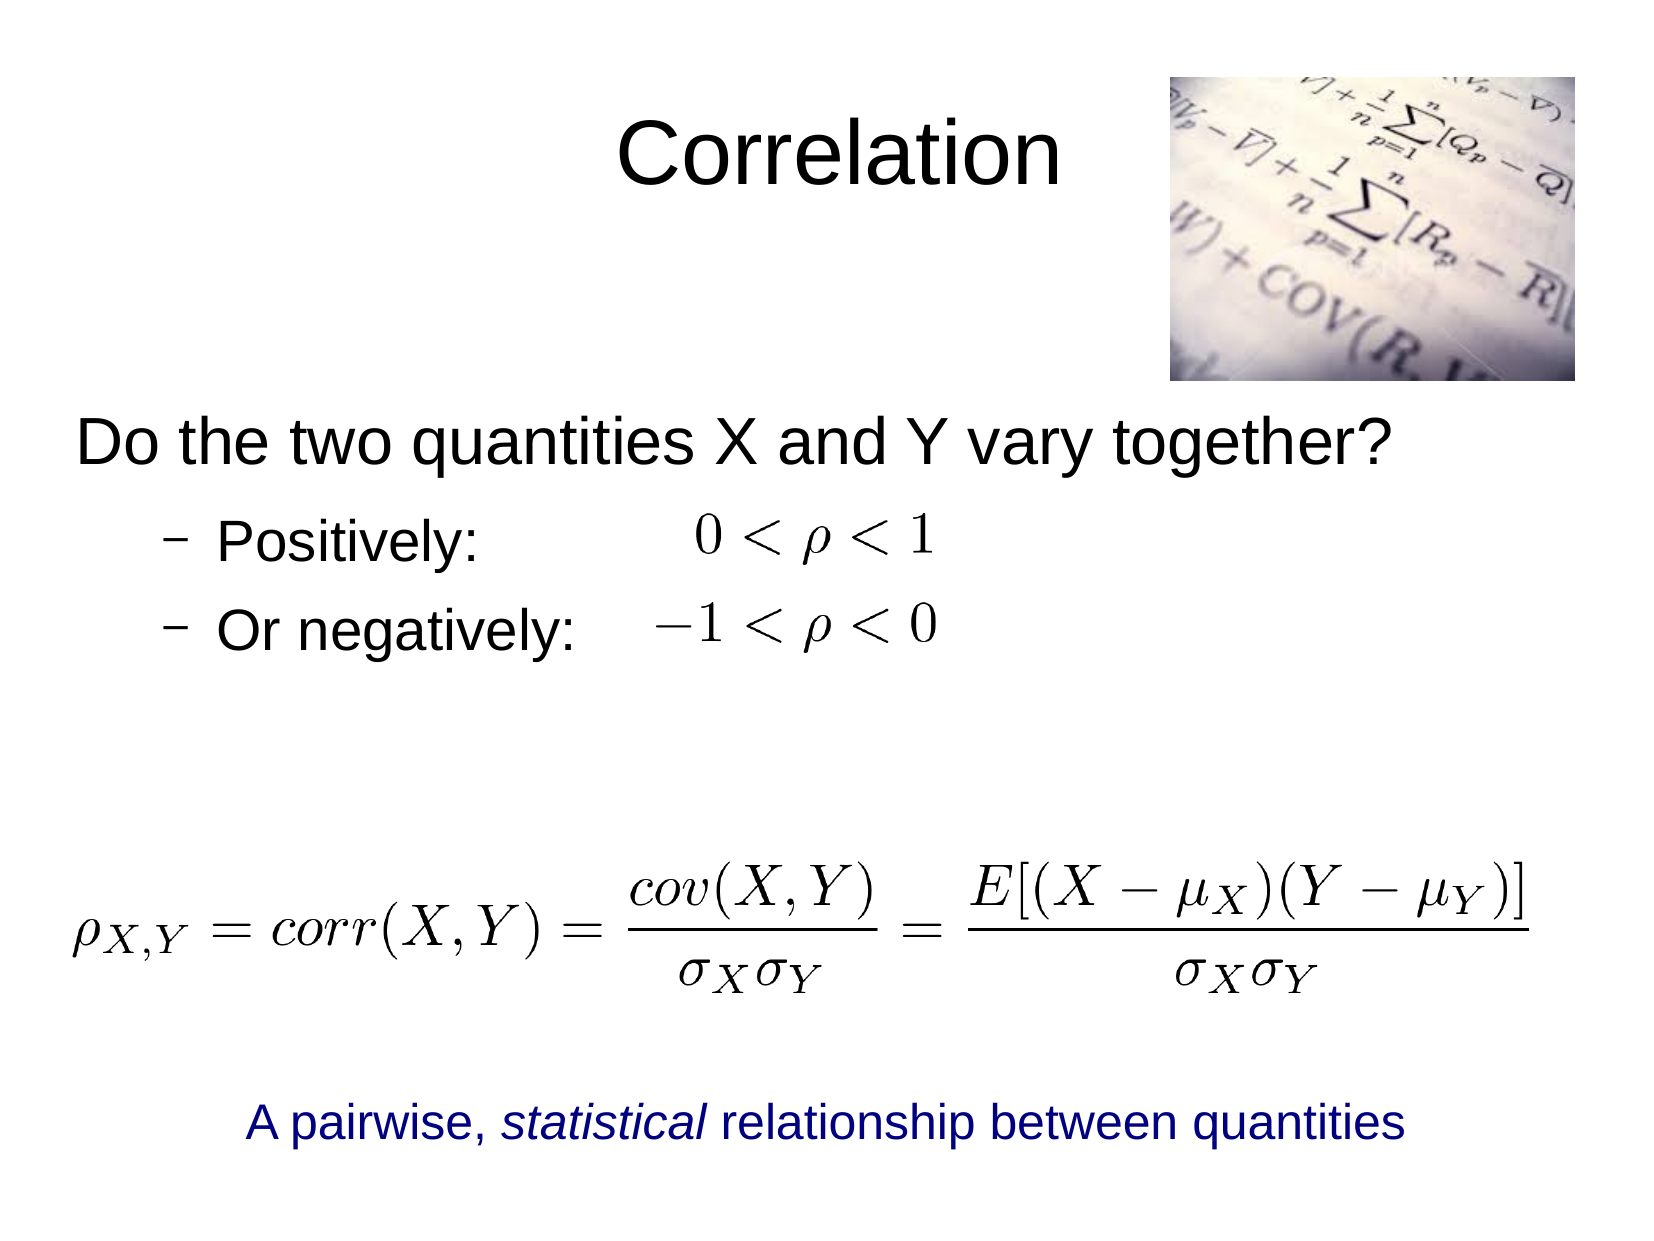

# Correlation
Do the two quantities X and Y vary together?
Positively:
Or negatively:
A pairwise, statistical relationship between quantities